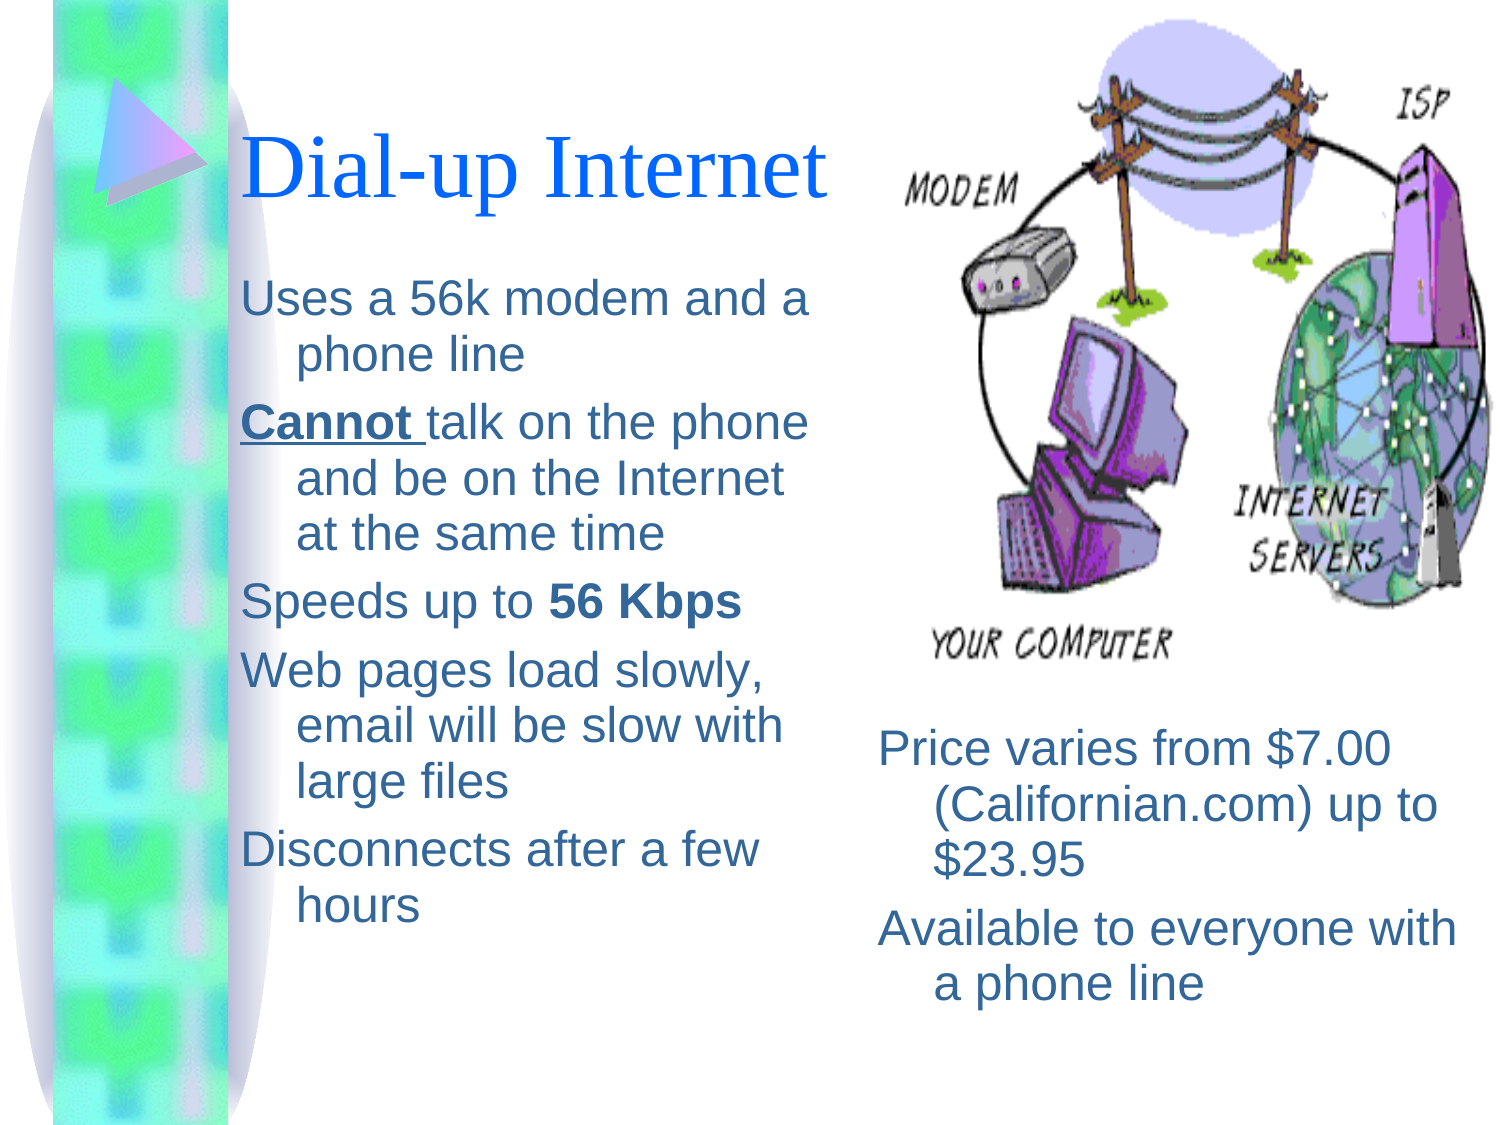

# Dial-up Internet
Uses a 56k modem and a phone line
Cannot talk on the phone and be on the Internet at the same time
Speeds up to 56 Kbps
Web pages load slowly, email will be slow with large files
Disconnects after a few hours
Price varies from $7.00 (Californian.com) up to $23.95
Available to everyone with a phone line